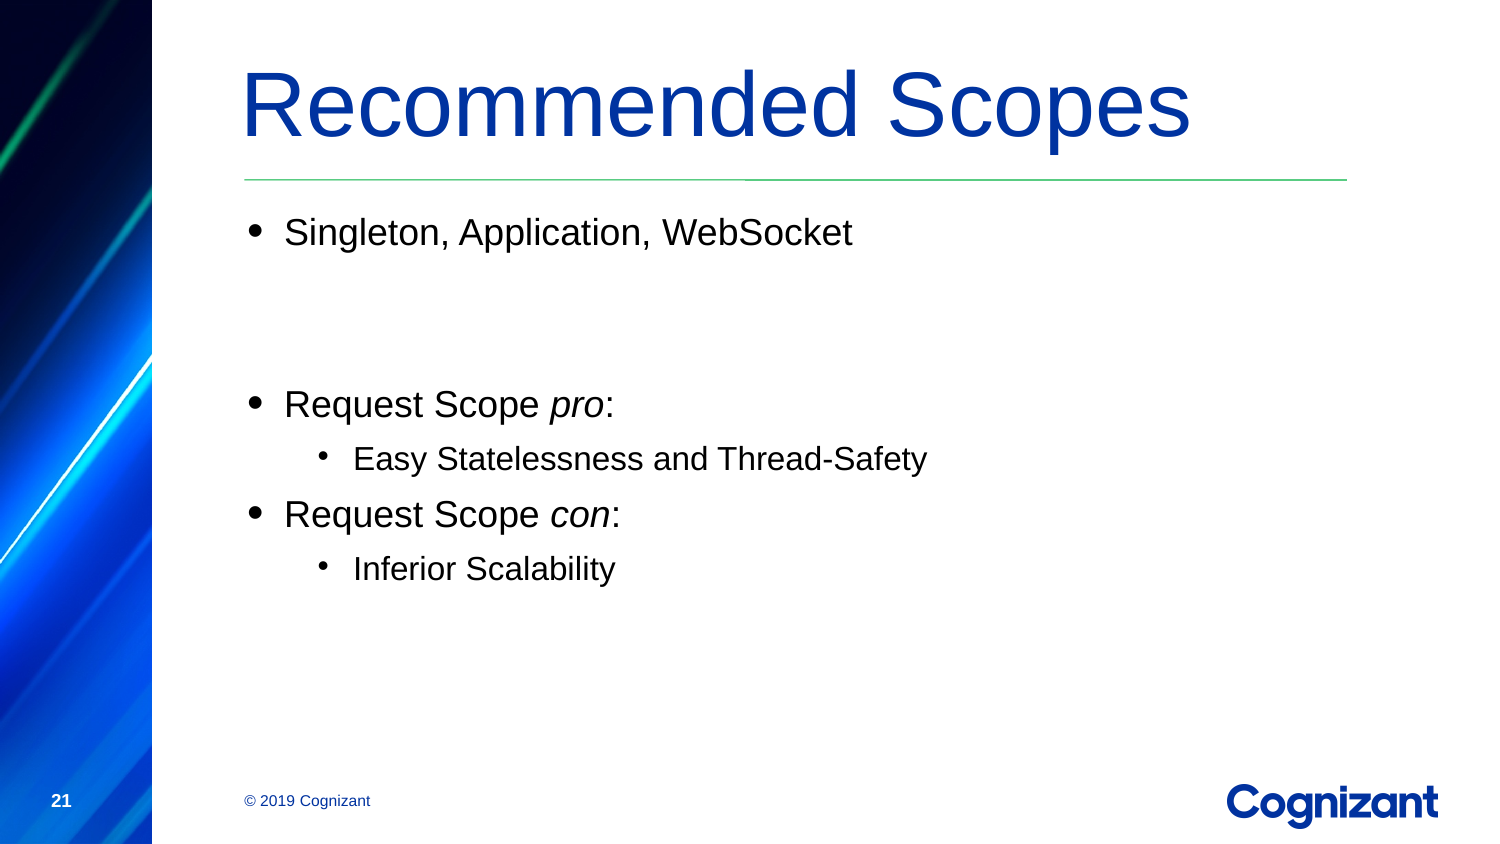

Recommended Scopes
Singleton, Application, WebSocket
Request Scope pro:
Easy Statelessness and Thread-Safety
Request Scope con:
Inferior Scalability
© 2019 Cognizant